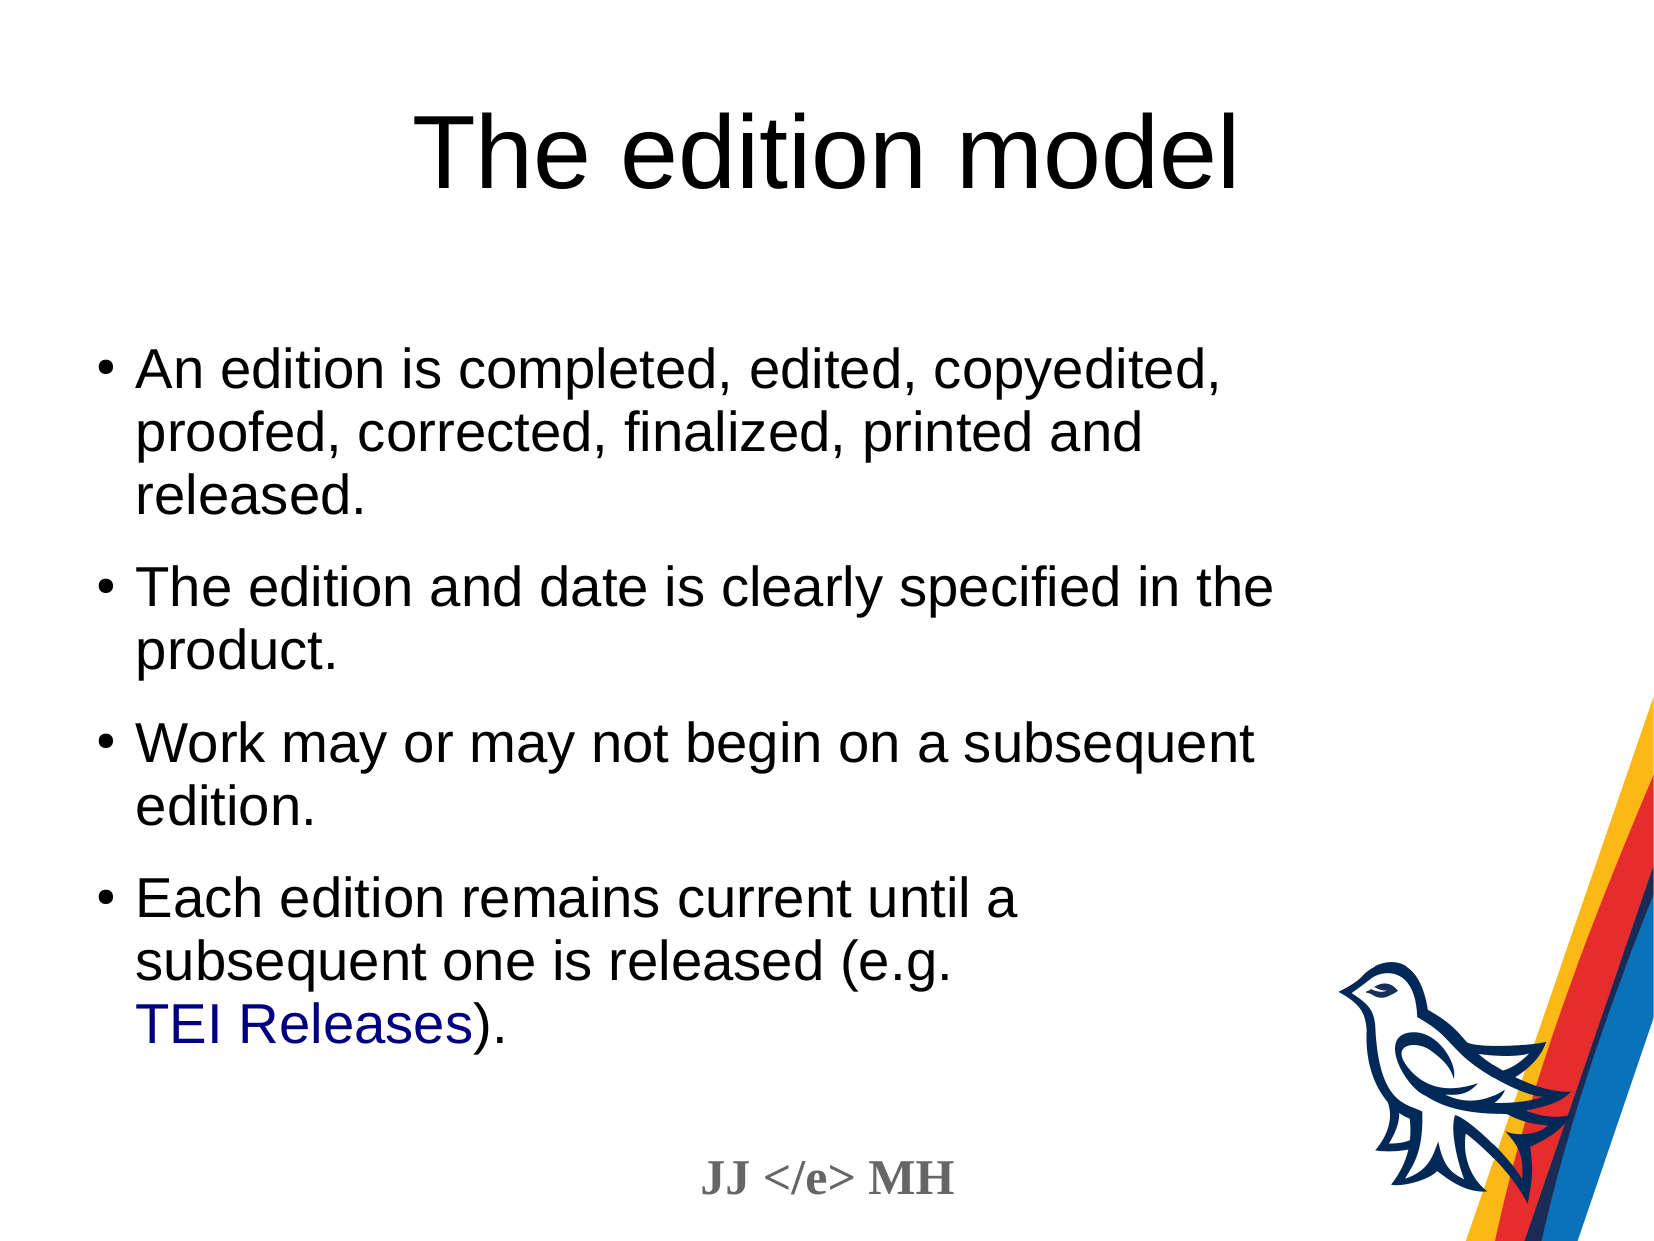

# The edition model
An edition is completed, edited, copyedited, proofed, corrected, finalized, printed and released.
The edition and date is clearly specified in the product.
Work may or may not begin on a subsequent edition.
Each edition remains current until a subsequent one is released (e.g. TEI Releases).